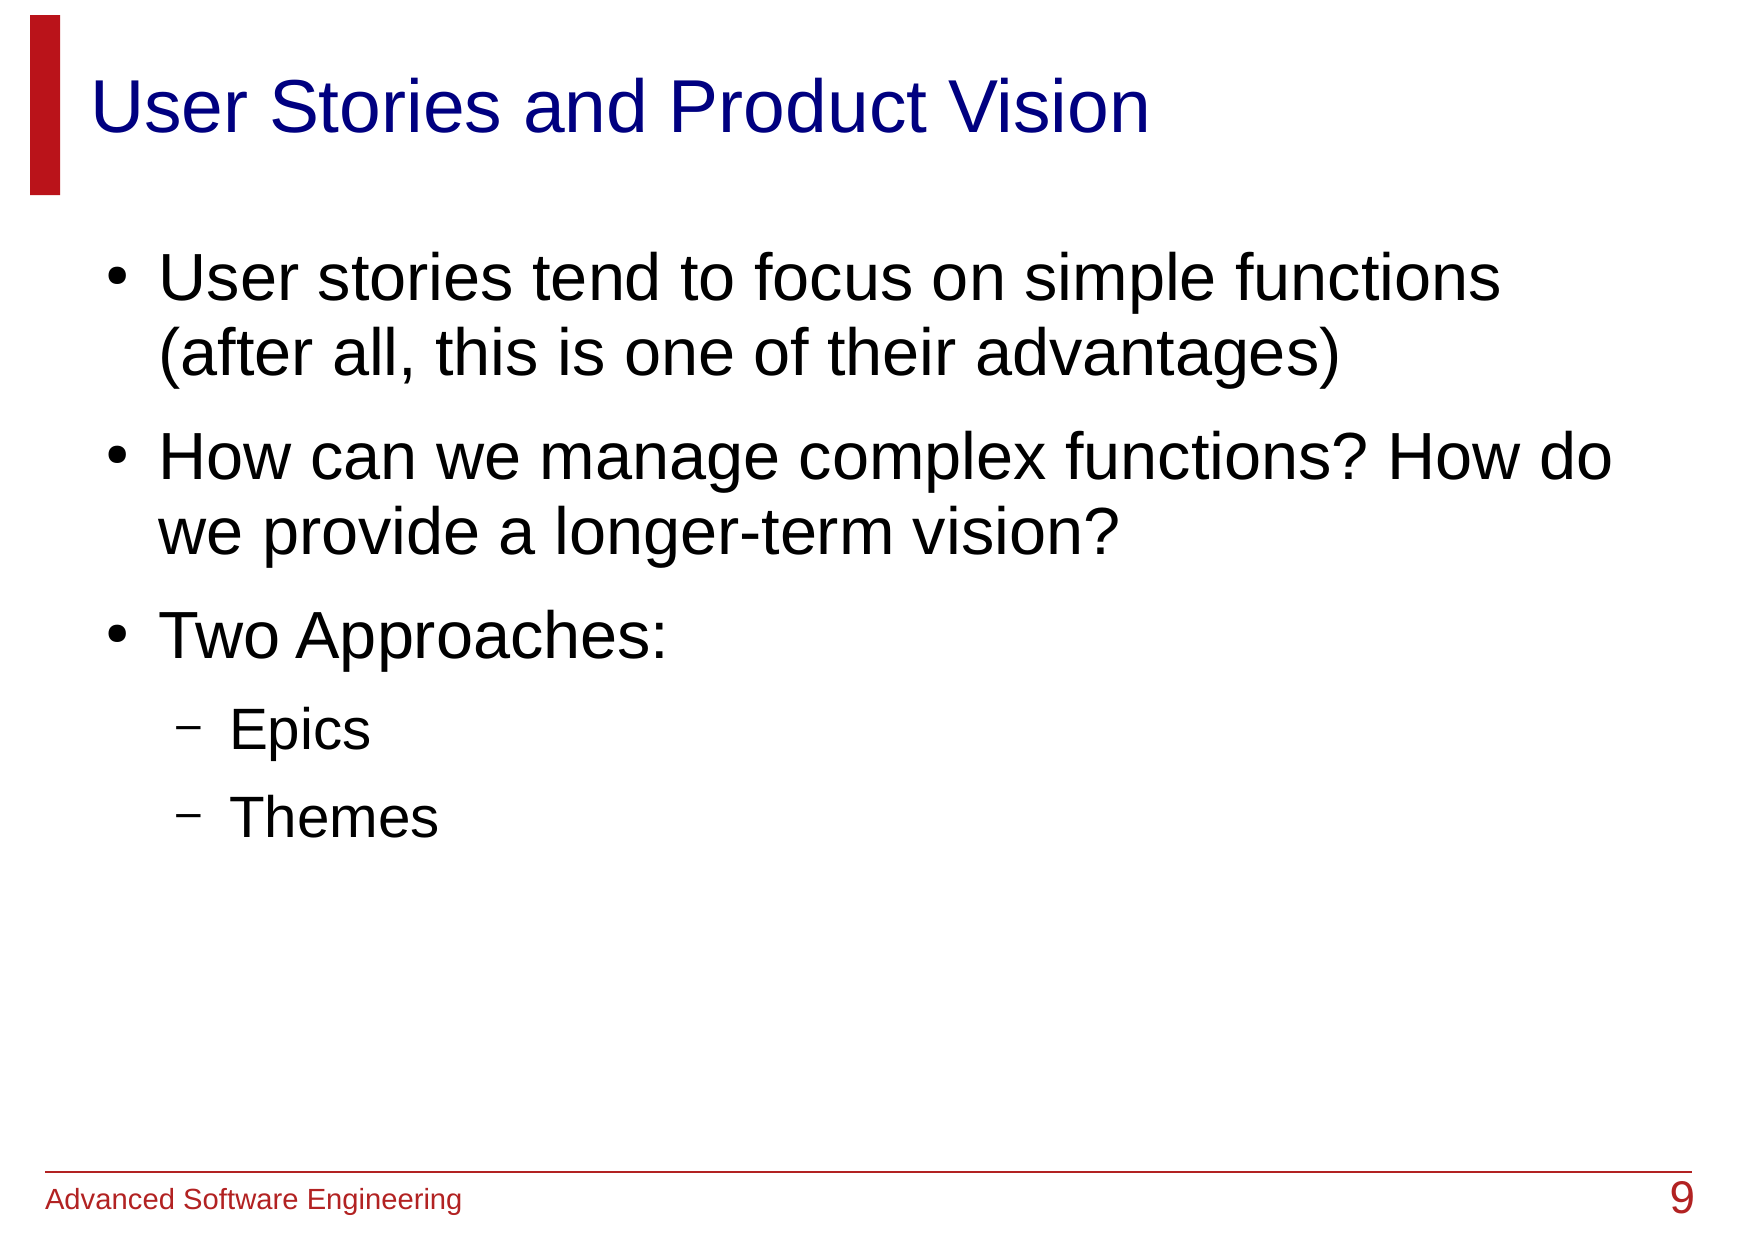

# User Stories and Product Vision
User stories tend to focus on simple functions
(after all, this is one of their advantages)
How can we manage complex functions? How do we provide a longer-term vision?
Two Approaches:
Epics
Themes
9
Advanced Software Engineering